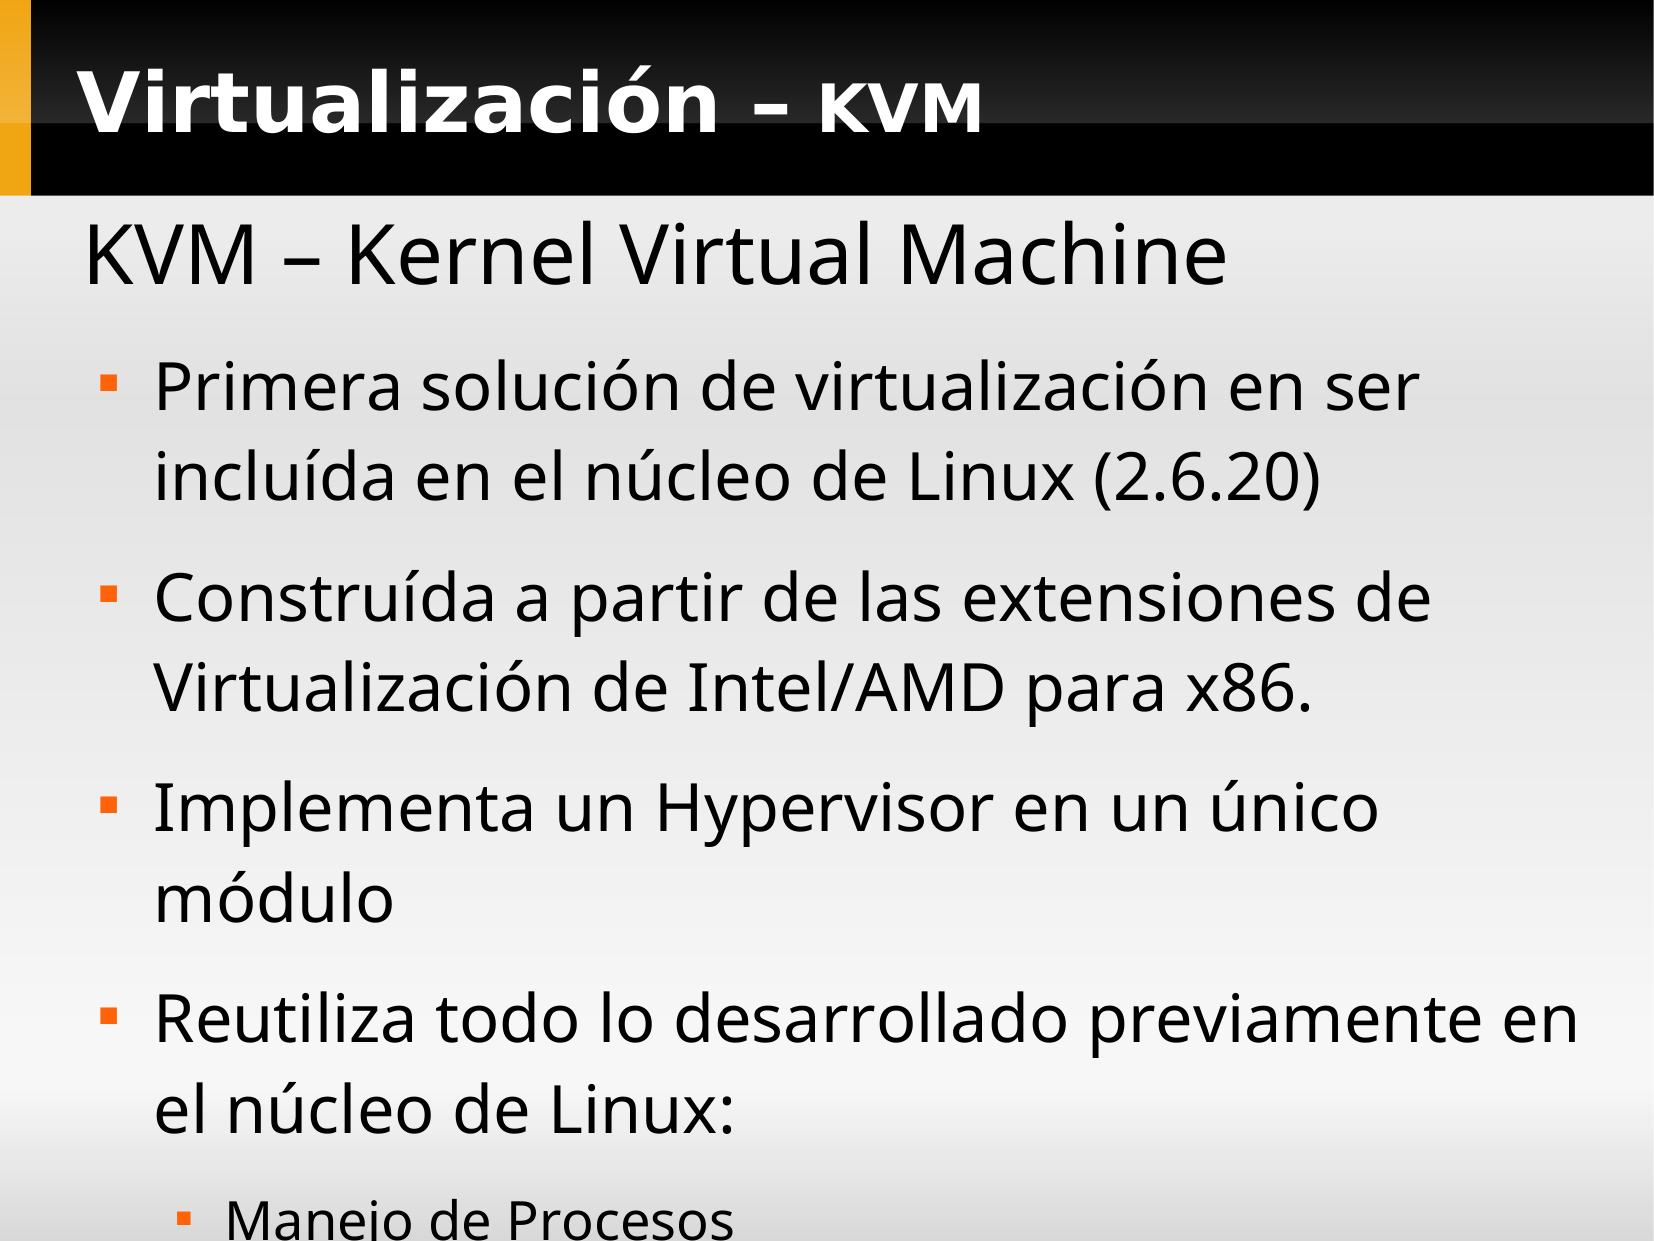

# Virtualización – KVM
KVM – Kernel Virtual Machine
Primera solución de virtualización en ser incluída en el núcleo de Linux (2.6.20)
Construída a partir de las extensiones de Virtualización de Intel/AMD para x86.
Implementa un Hypervisor en un único módulo
Reutiliza todo lo desarrollado previamente en el núcleo de Linux:
Manejo de Procesos
Manejo de Memoria / Memoria Virtual
Necesita de un QEmu modificado para el I/O